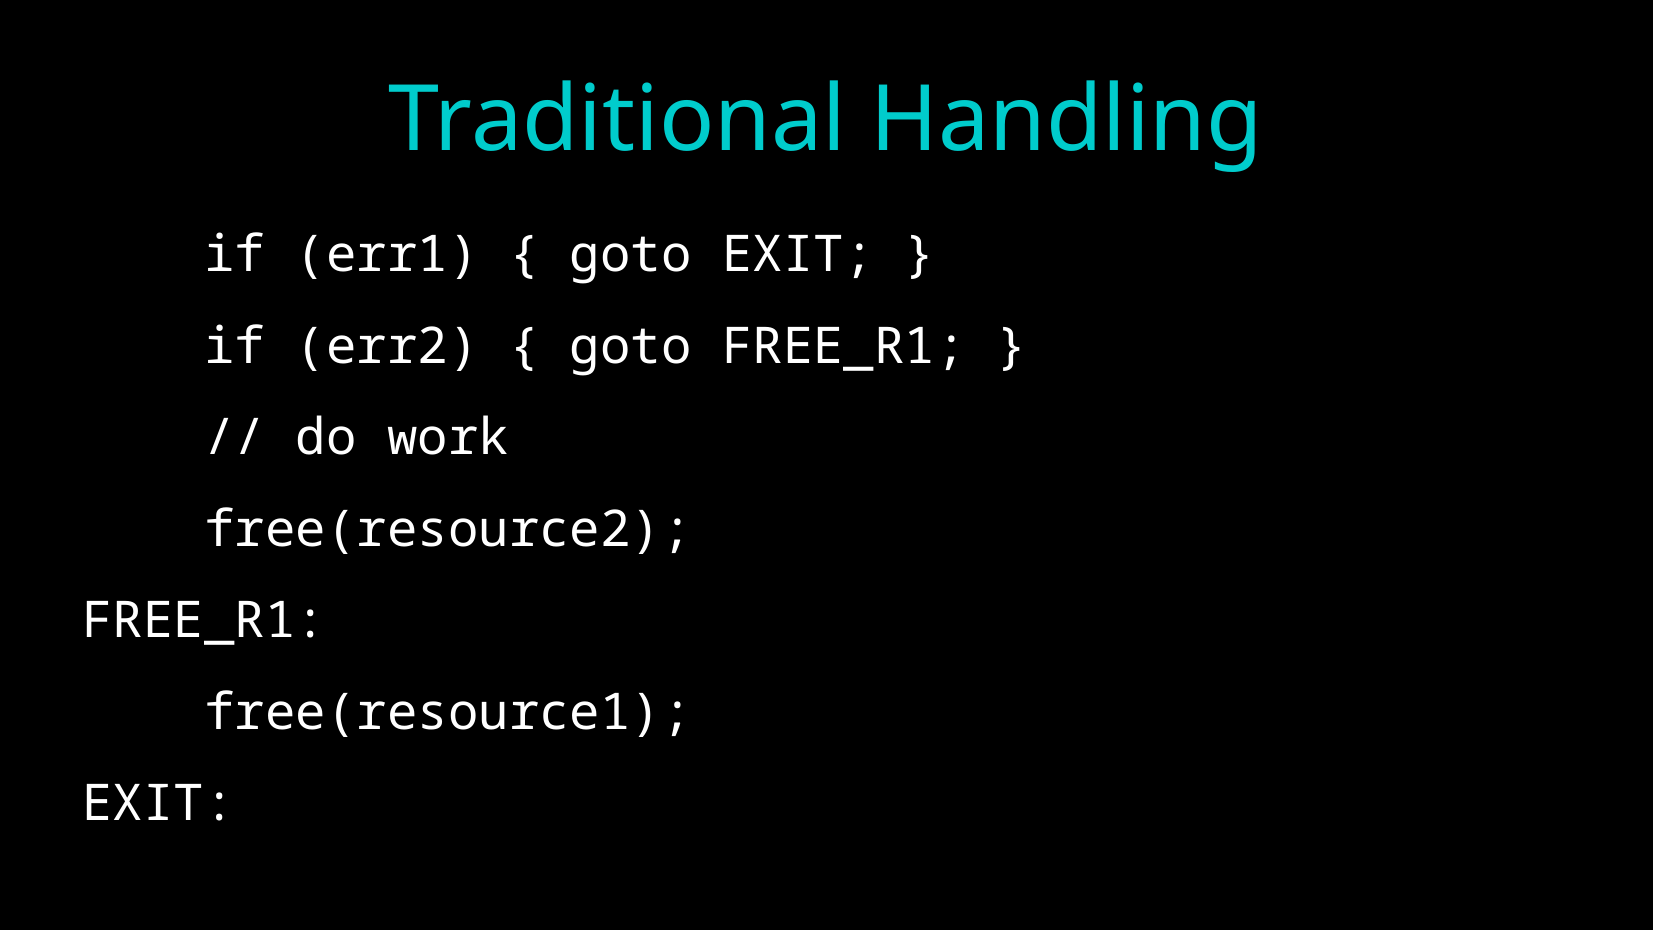

# Traditional Handling
 if (err1) { goto EXIT; }
 if (err2) { goto FREE_R1; }
 // do work
 free(resource2);
FREE_R1:
 free(resource1);
EXIT: